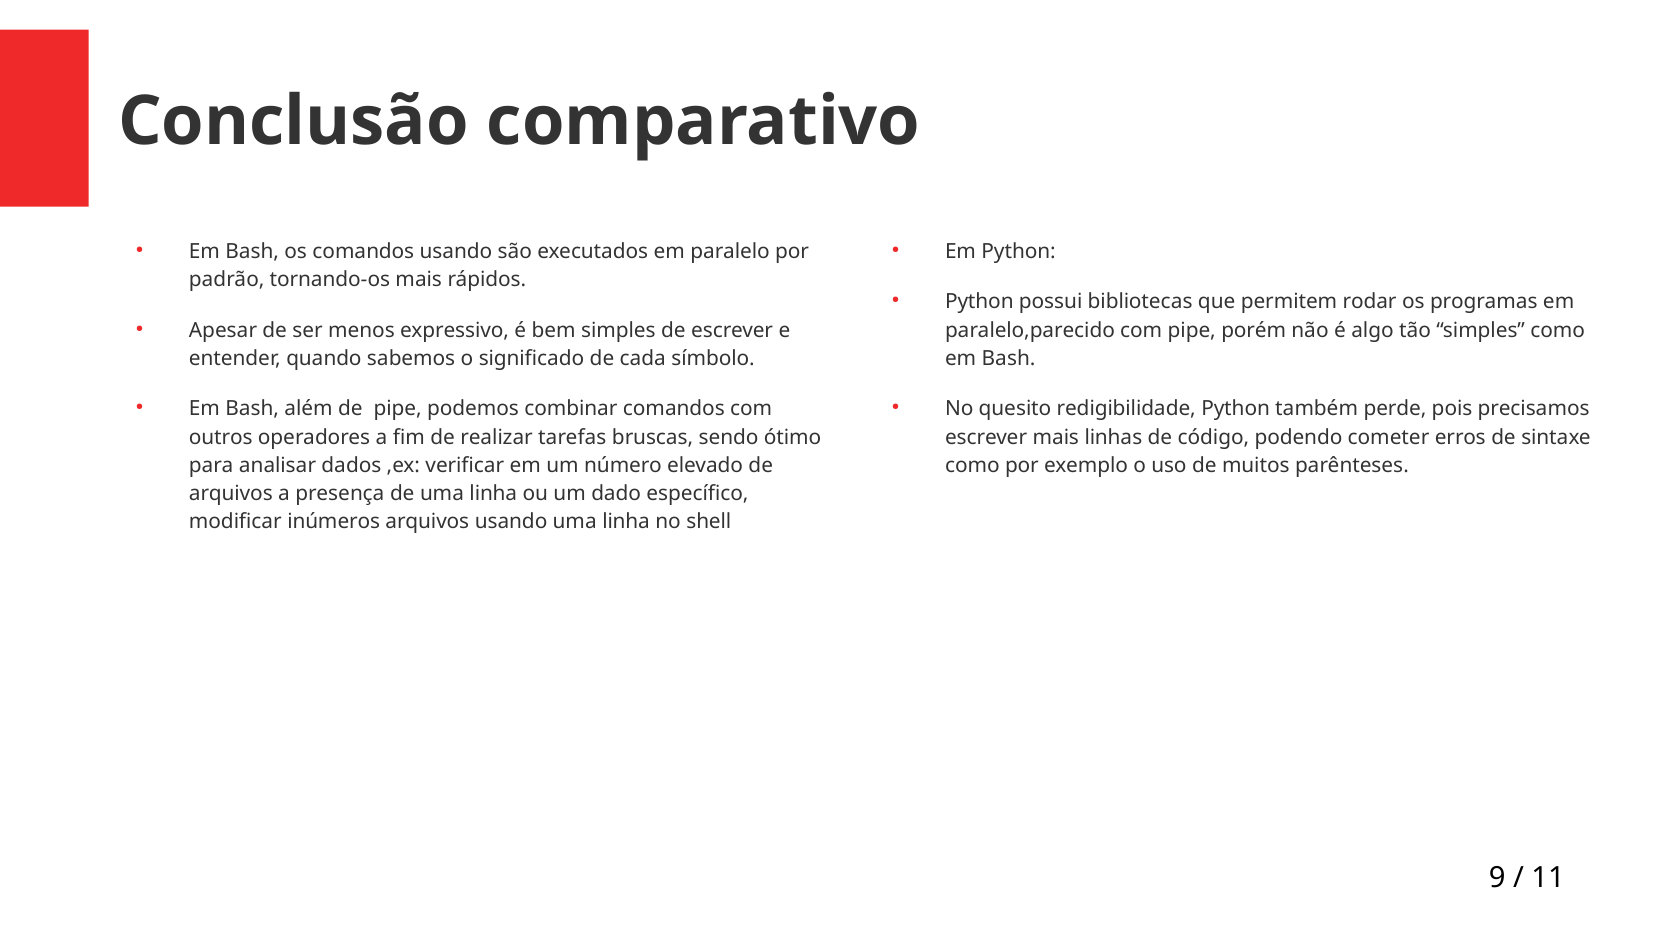

# Conclusão comparativo
Em Bash, os comandos usando são executados em paralelo por padrão, tornando-os mais rápidos.
Apesar de ser menos expressivo, é bem simples de escrever e entender, quando sabemos o significado de cada símbolo.
Em Bash, além de pipe, podemos combinar comandos com outros operadores a fim de realizar tarefas bruscas, sendo ótimo para analisar dados ,ex: verificar em um número elevado de arquivos a presença de uma linha ou um dado específico, modificar inúmeros arquivos usando uma linha no shell
Em Python:
Python possui bibliotecas que permitem rodar os programas em paralelo,parecido com pipe, porém não é algo tão “simples” como em Bash.
No quesito redigibilidade, Python também perde, pois precisamos escrever mais linhas de código, podendo cometer erros de sintaxe como por exemplo o uso de muitos parênteses.
9